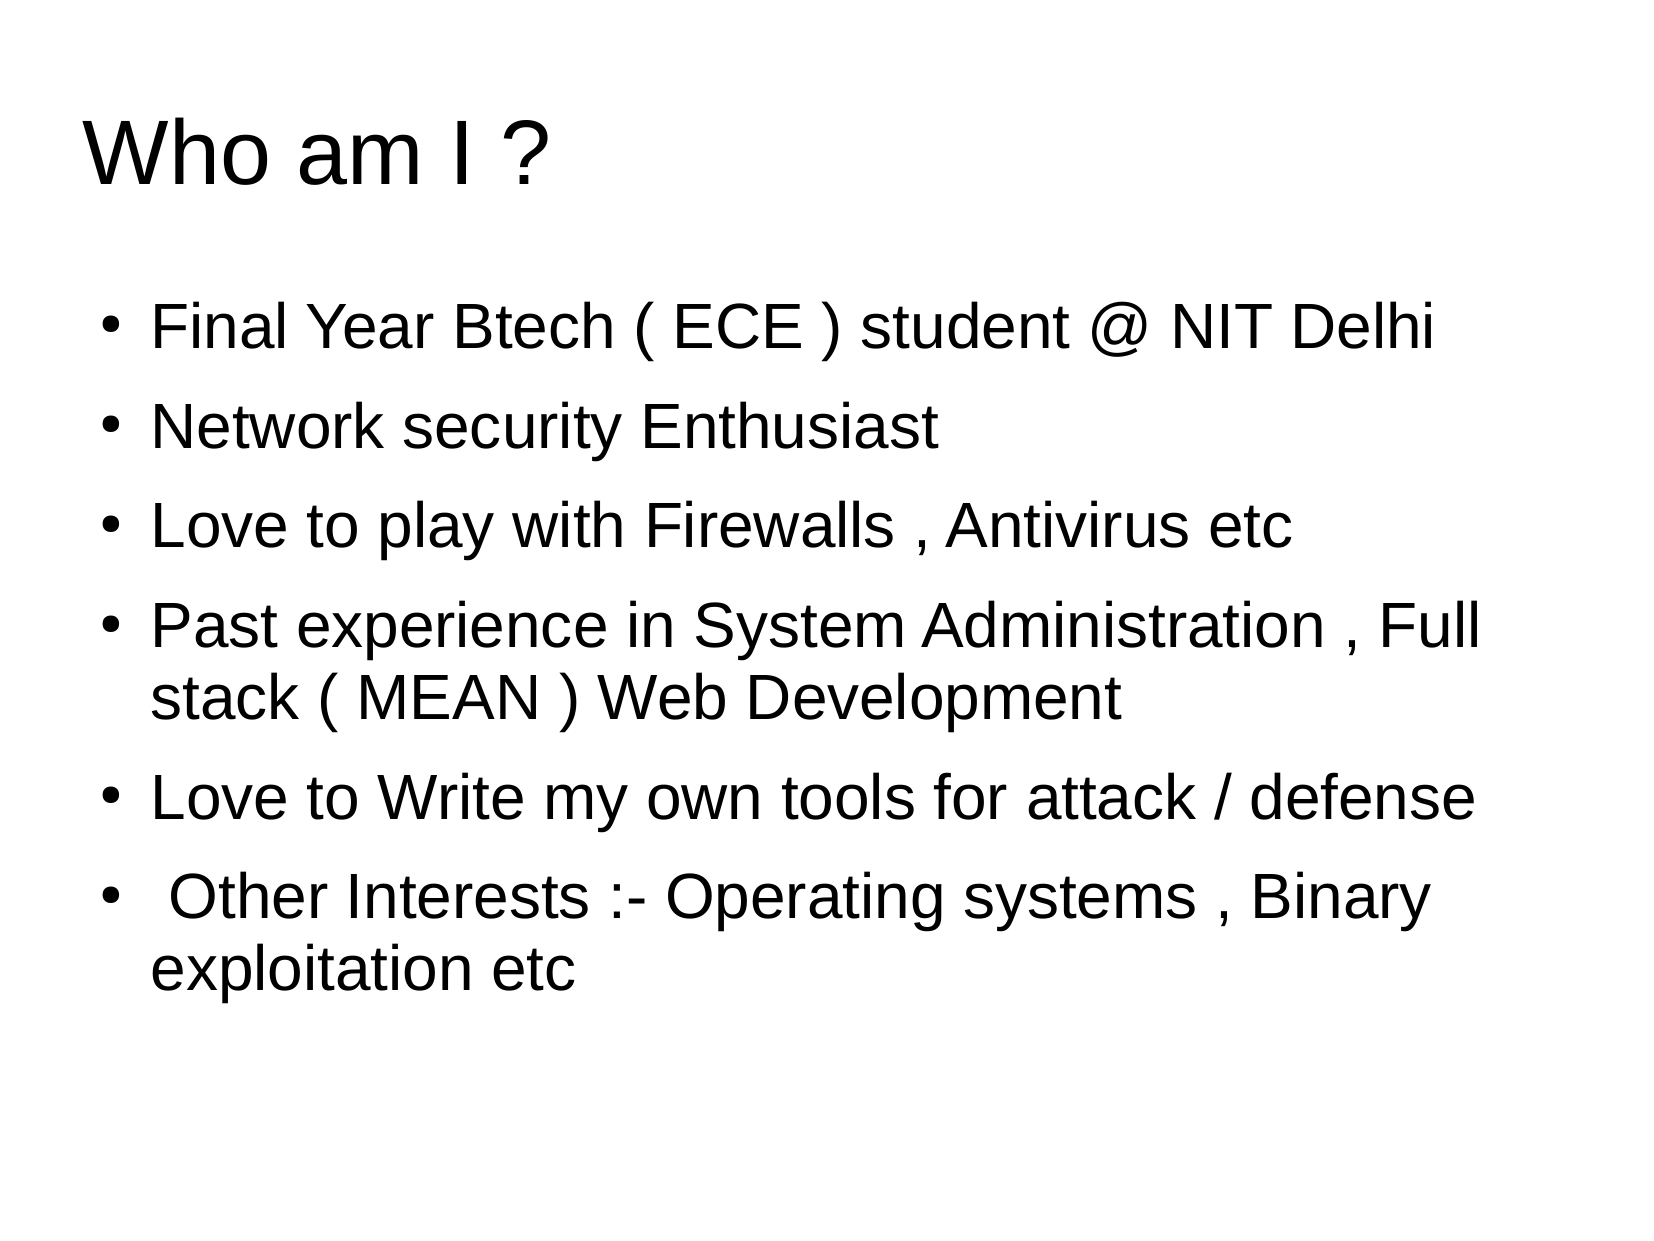

# Who am I ?
Final Year Btech ( ECE ) student @ NIT Delhi
Network security Enthusiast
Love to play with Firewalls , Antivirus etc
Past experience in System Administration , Full stack ( MEAN ) Web Development
Love to Write my own tools for attack / defense
 Other Interests :- Operating systems , Binary exploitation etc